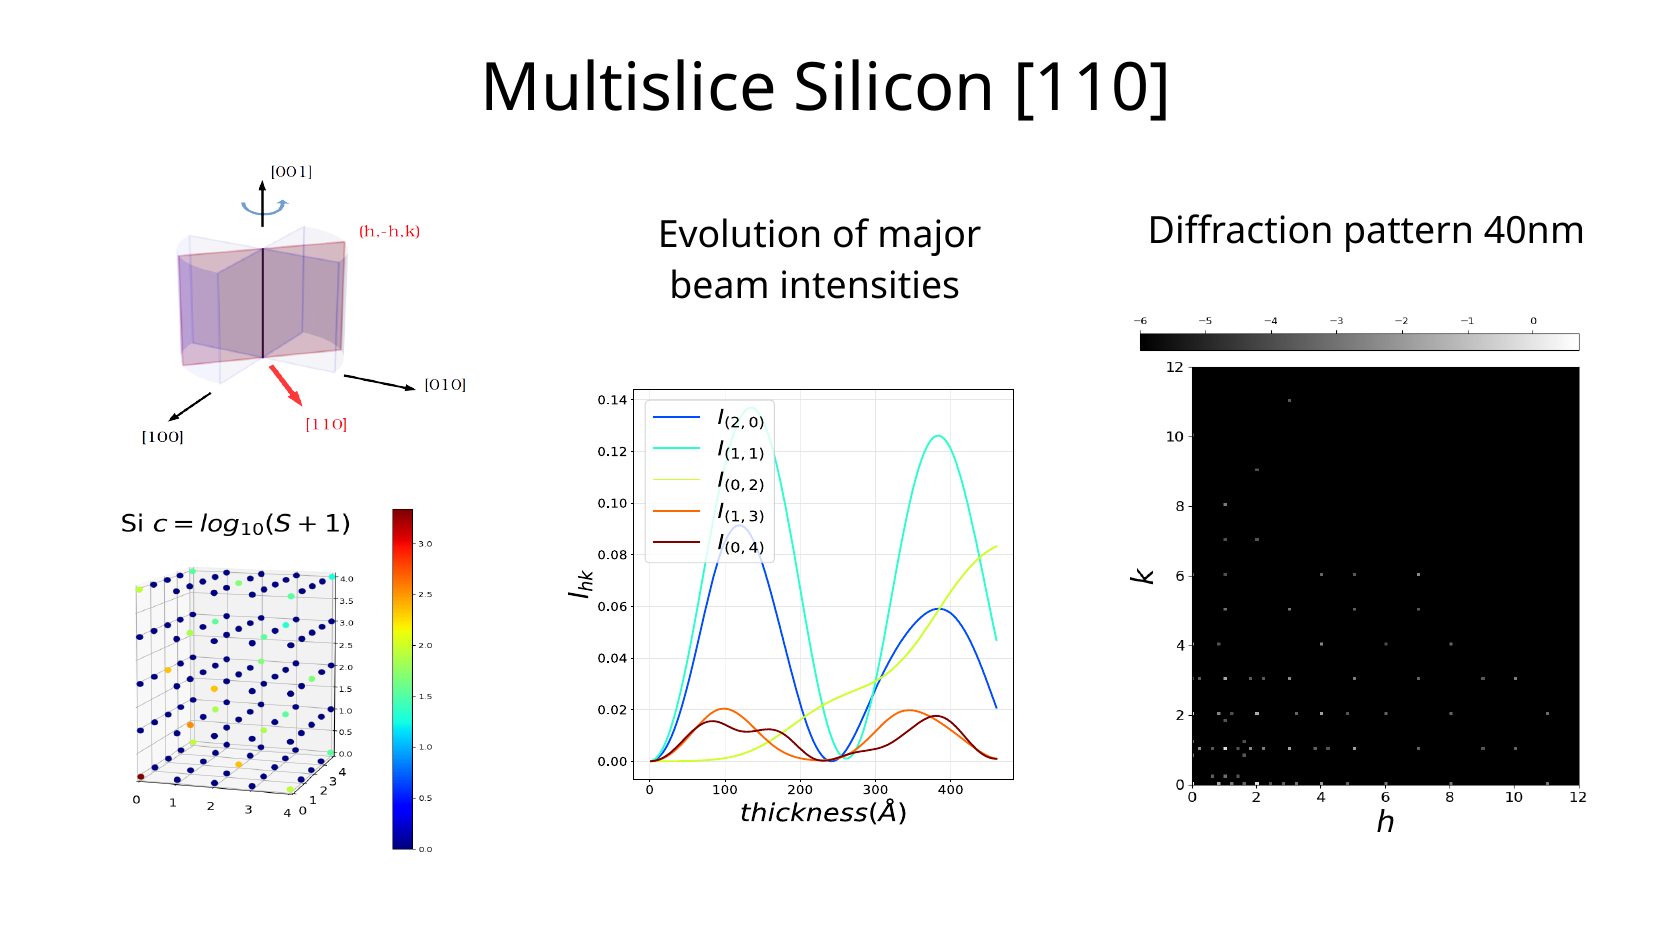

# Multislice Silicon [110]
Diffraction pattern 40nm
 Evolution of major beam intensities